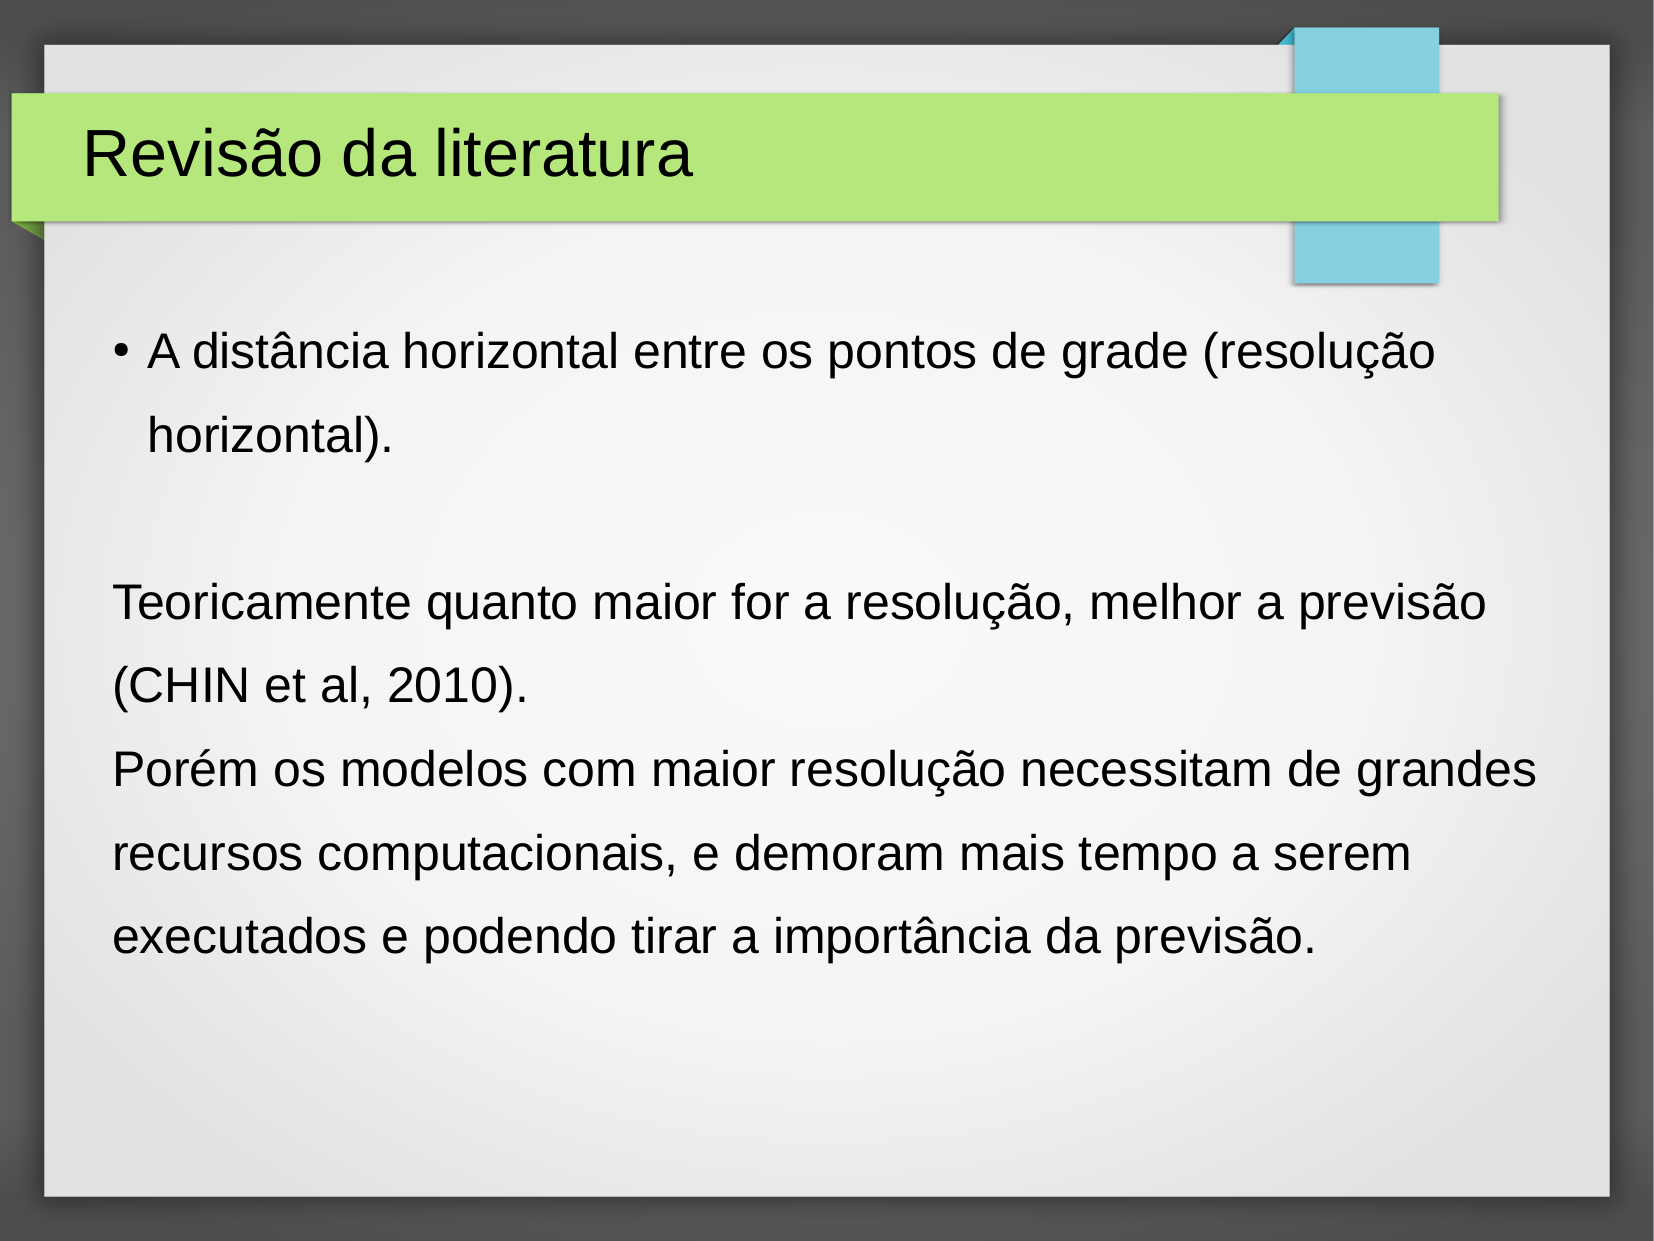

# Revisão da literatura
A distância horizontal entre os pontos de grade (resolução horizontal).
Teoricamente quanto maior for a resolução, melhor a previsão (CHIN et al, 2010).
Porém os modelos com maior resolução necessitam de grandes recursos computacionais, e demoram mais tempo a serem executados e podendo tirar a importância da previsão.